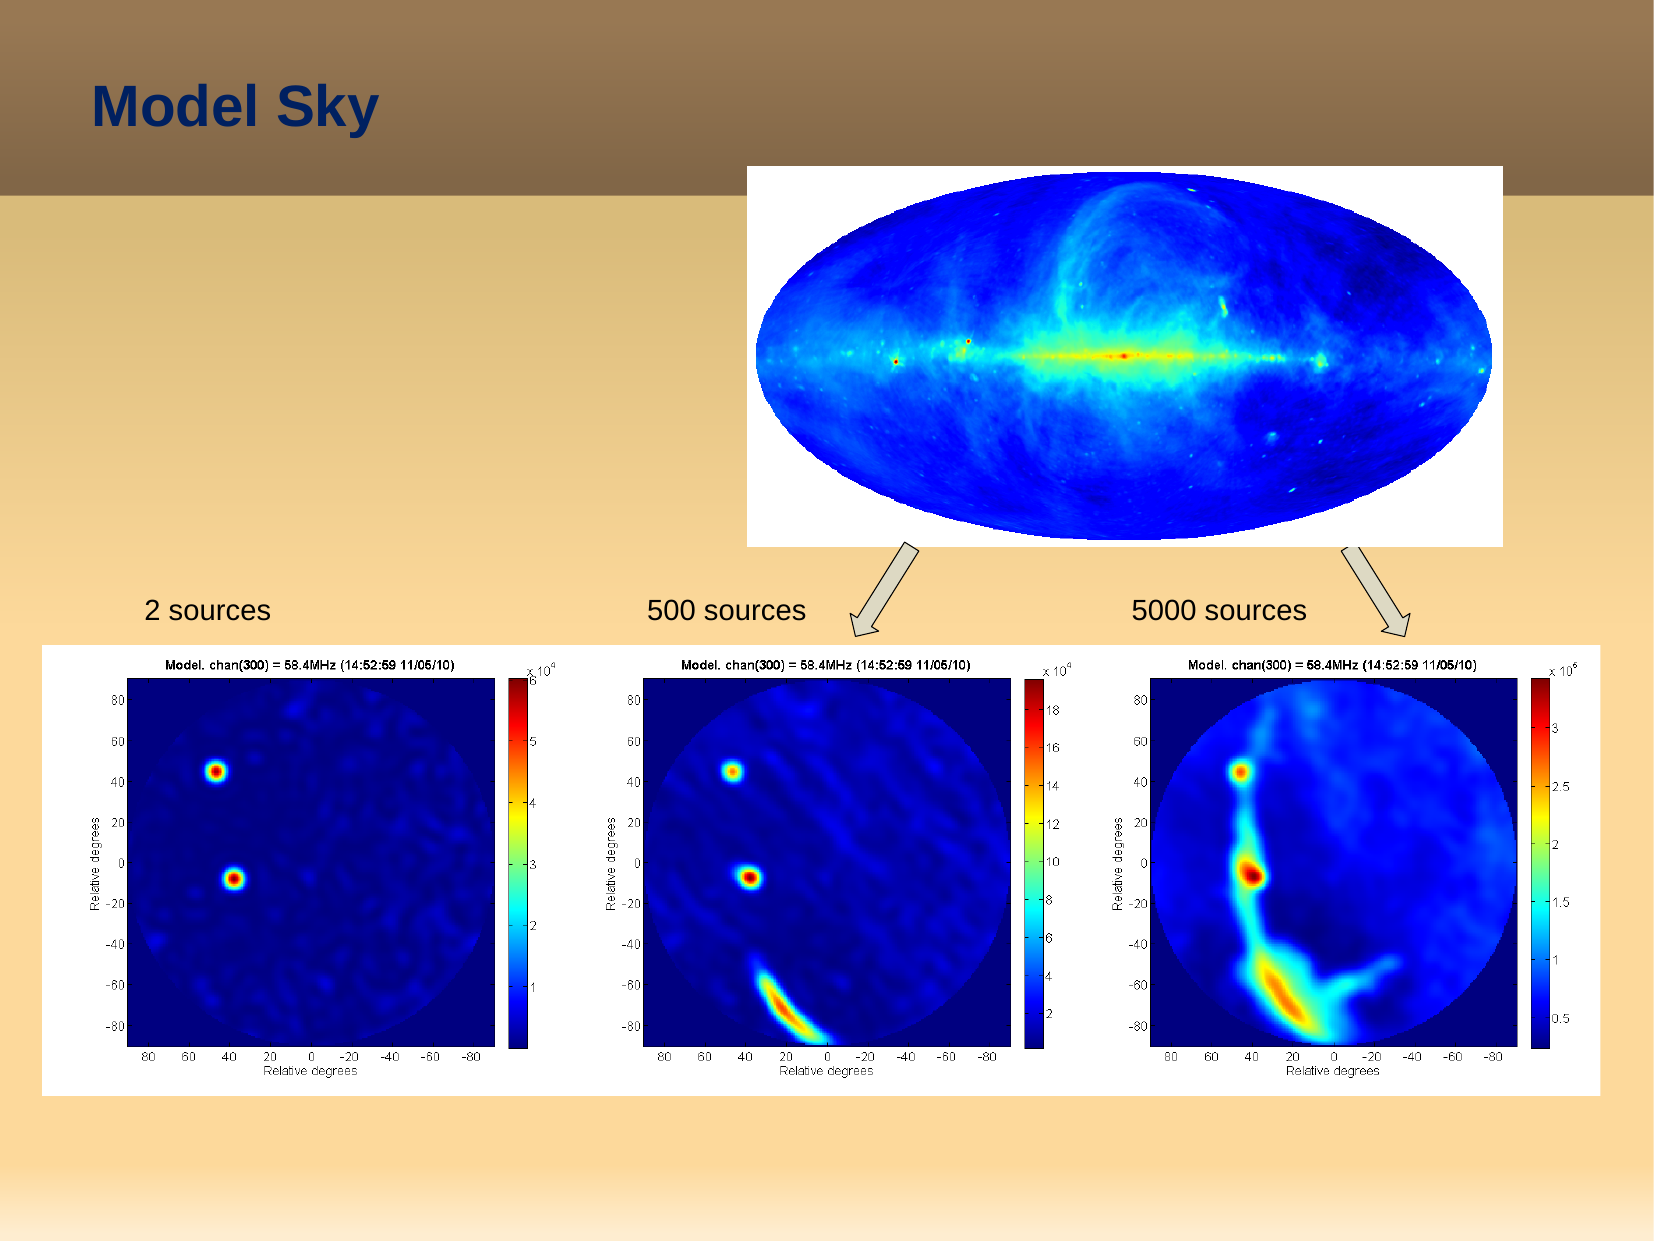

# Model Sky
500 sources
5000 sources
2 sources